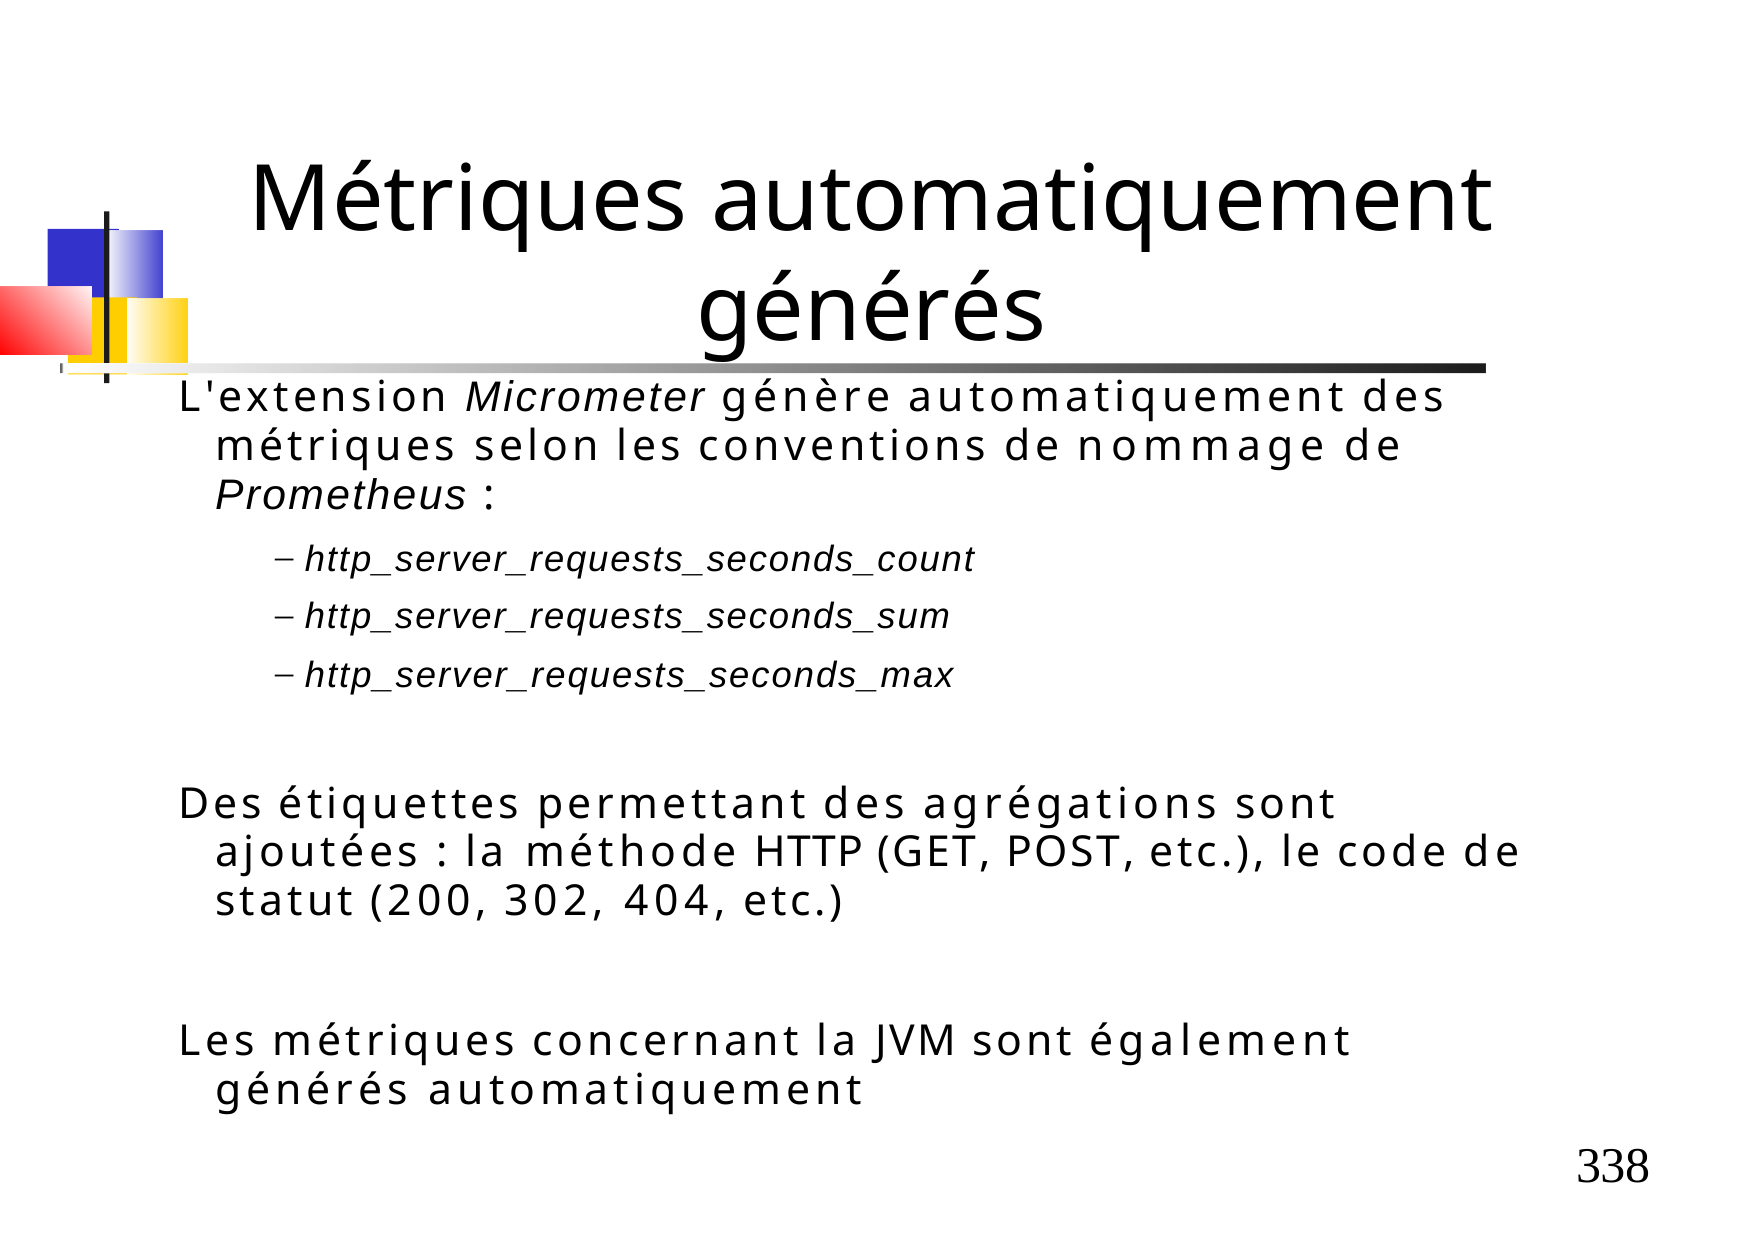

# Métriques automatiquement générés
L'extension Micrometer génère automatiquement des métriques selon les conventions de nommage de Prometheus :
http_server_requests_seconds_count
http_server_requests_seconds_sum
http_server_requests_seconds_max
Des étiquettes permettant des agrégations sont ajoutées : la méthode HTTP (GET, POST, etc.), le code de statut (200, 302, 404, etc.)
Les métriques concernant la JVM sont également générés automatiquement
338